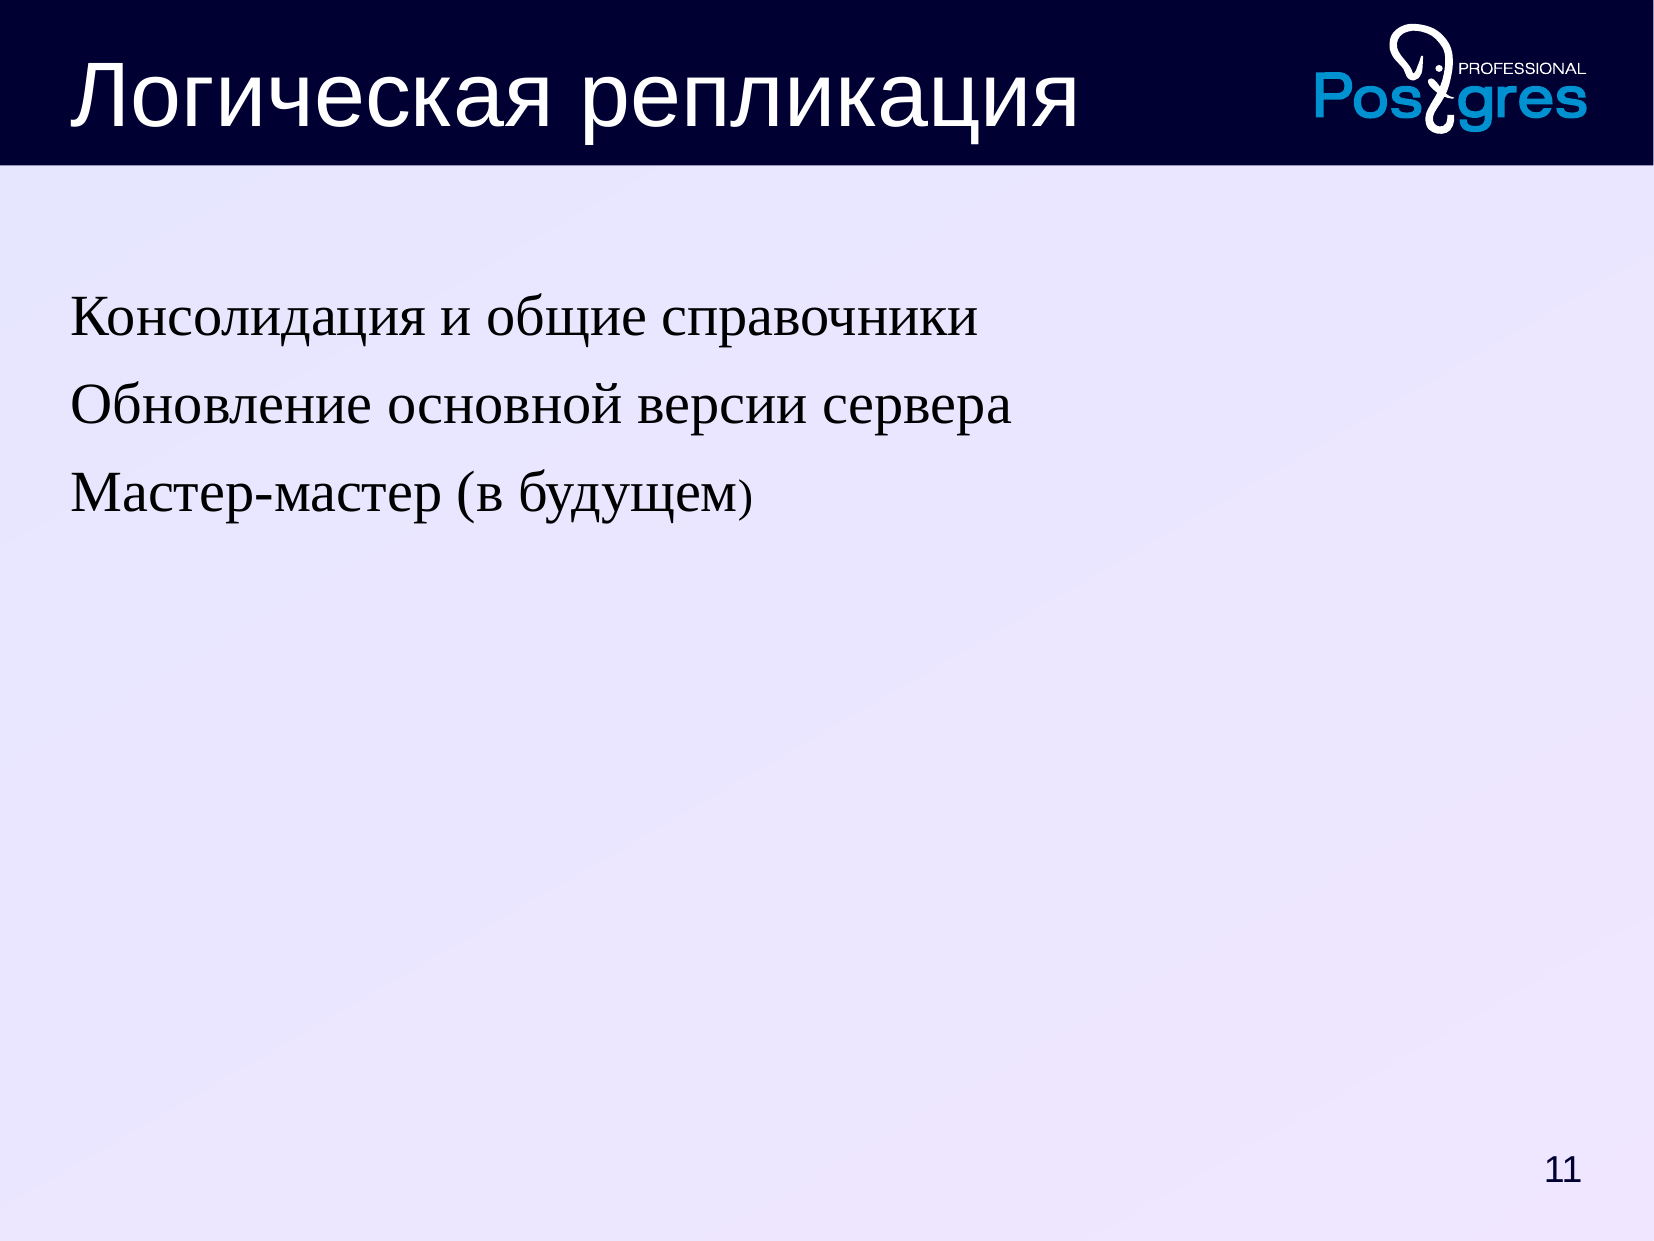

# Логическая репликация
Консолидация и общие справочники
Обновление основной версии сервера
Мастер-мастер (в будущем)